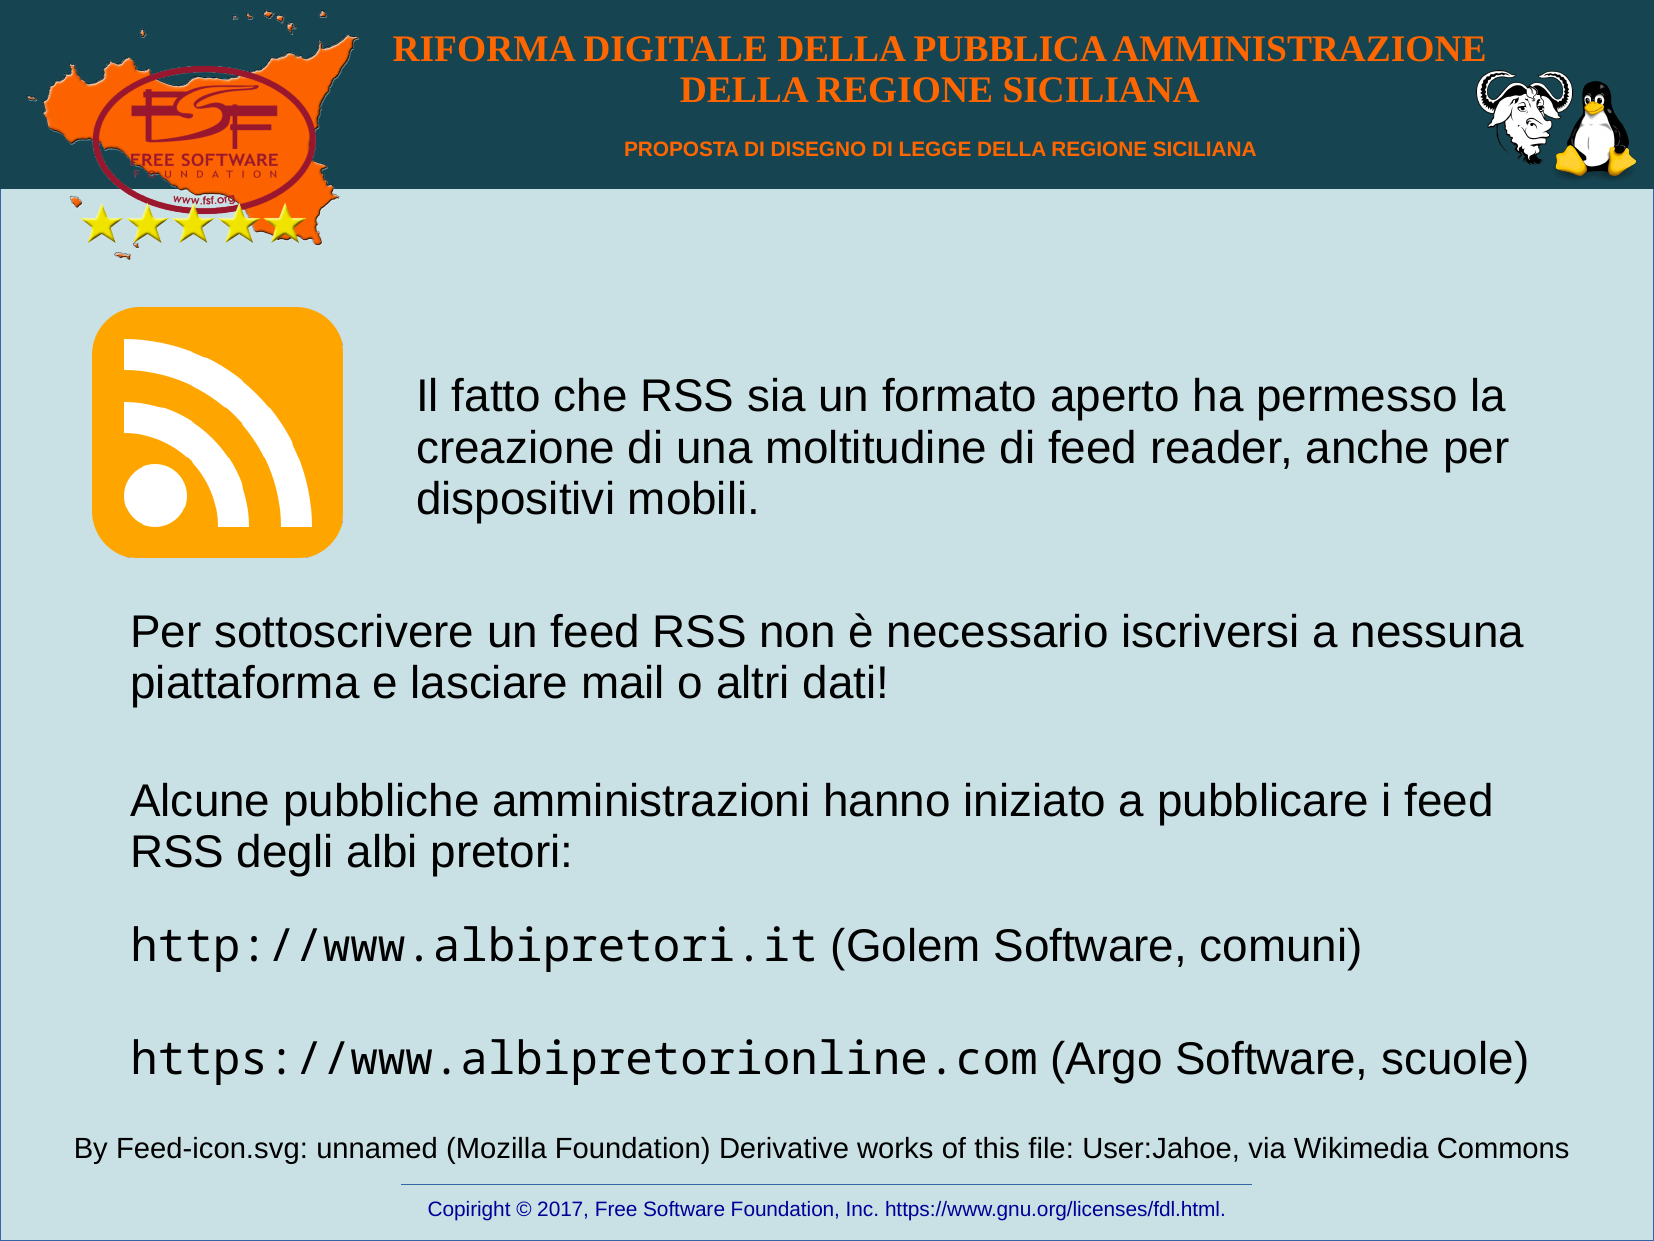

Il fatto che RSS sia un formato aperto ha permesso la creazione di una moltitudine di feed reader, anche per dispositivi mobili.
Per sottoscrivere un feed RSS non è necessario iscriversi a nessuna piattaforma e lasciare mail o altri dati!
Alcune pubbliche amministrazioni hanno iniziato a pubblicare i feed RSS degli albi pretori:
http://www.albipretori.it (Golem Software, comuni)
https://www.albipretorionline.com (Argo Software, scuole)
By Feed-icon.svg: unnamed (Mozilla Foundation) Derivative works of this file: User:Jahoe, via Wikimedia Commons